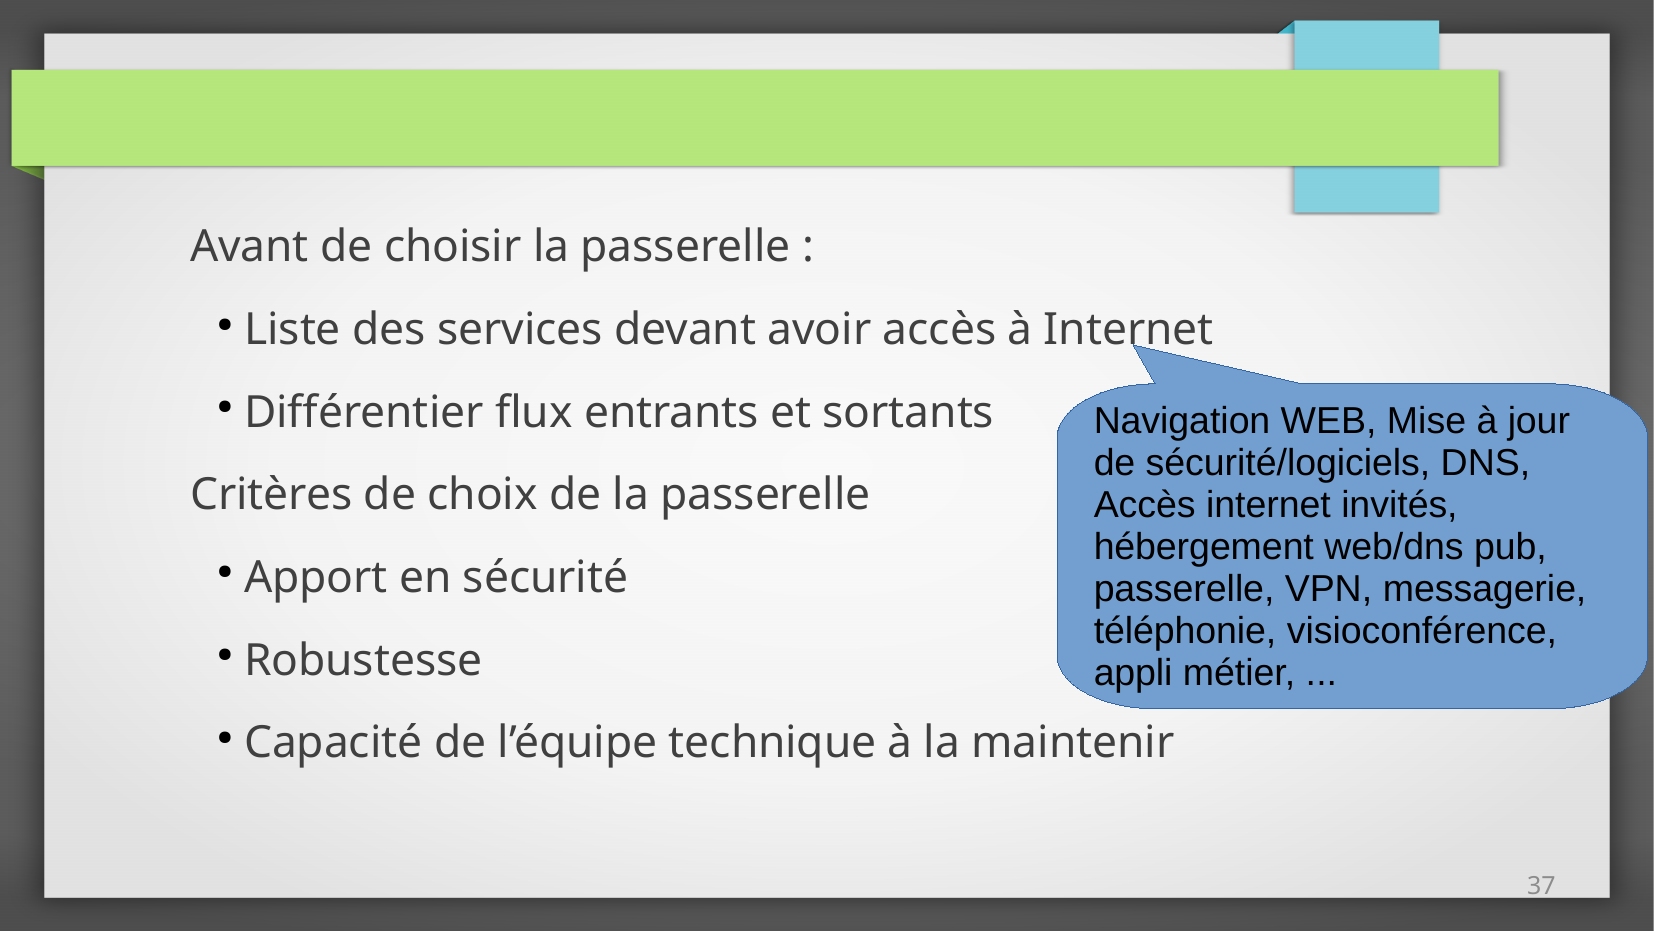

Avant de choisir la passerelle :
Liste des services devant avoir accès à Internet
Différentier flux entrants et sortants
Critères de choix de la passerelle
Apport en sécurité
Robustesse
Capacité de l’équipe technique à la maintenir
Navigation WEB, Mise à jour de sécurité/logiciels, DNS, Accès internet invités, hébergement web/dns pub, passerelle, VPN, messagerie, téléphonie, visioconférence, appli métier, ...